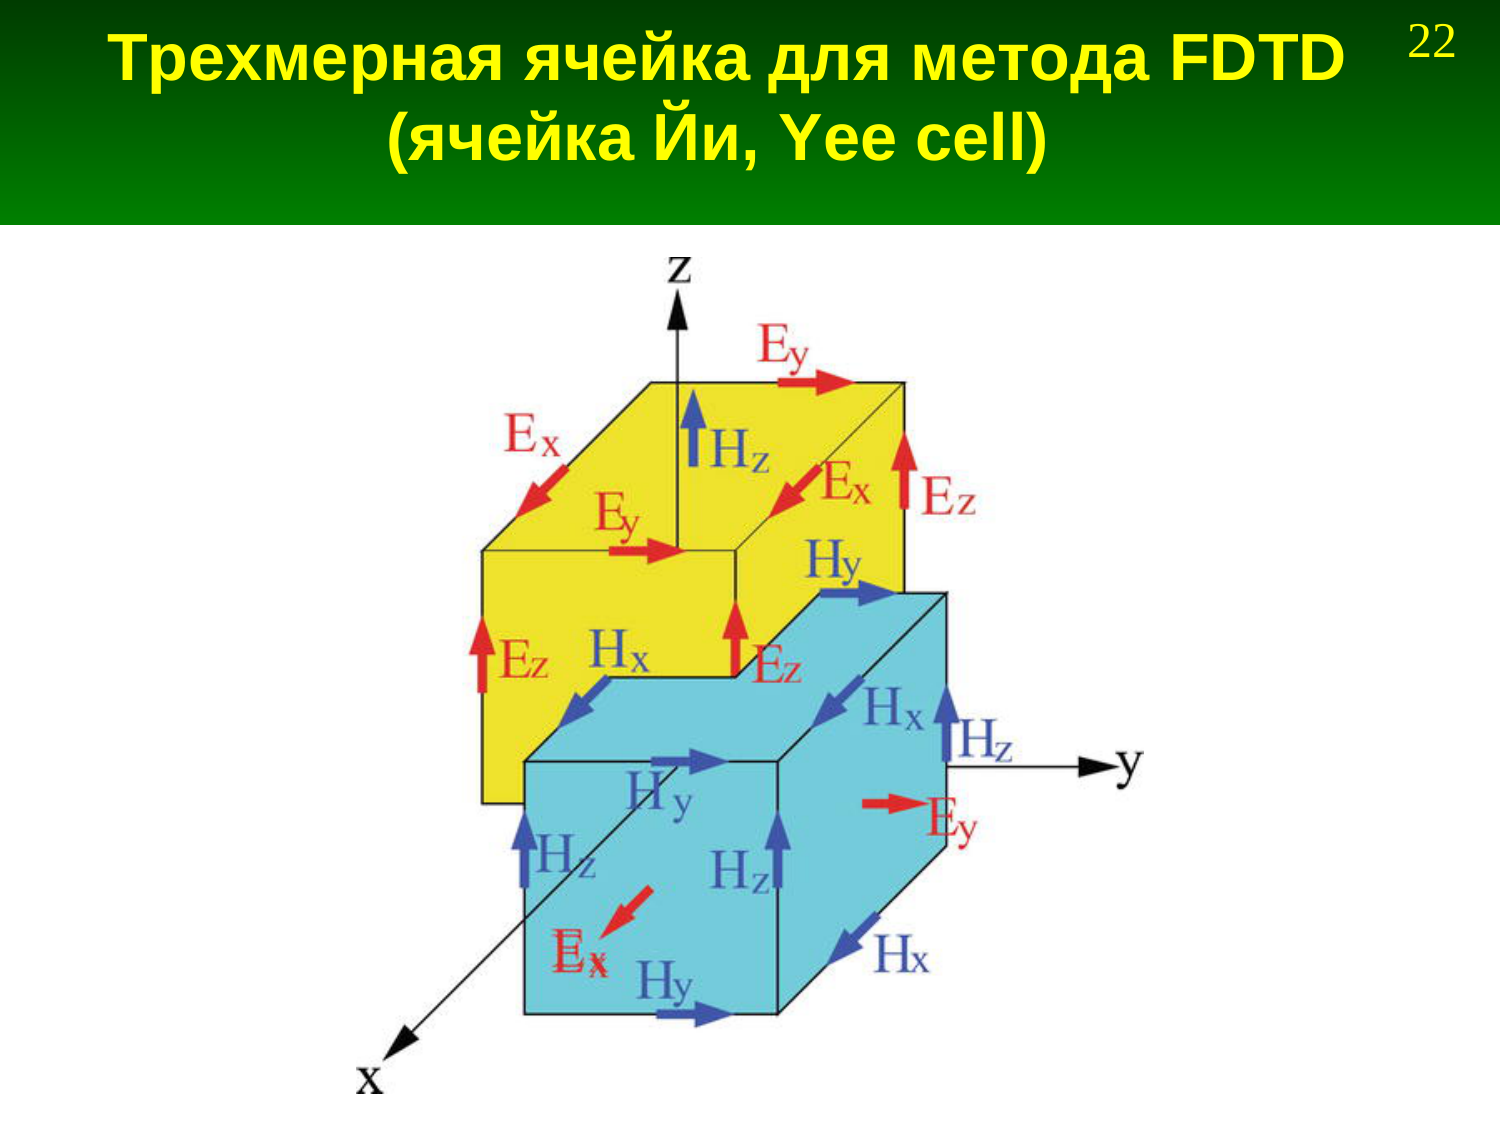

# Трехмерная ячейка для метода FDTD (ячейка Йи, Yee cell)